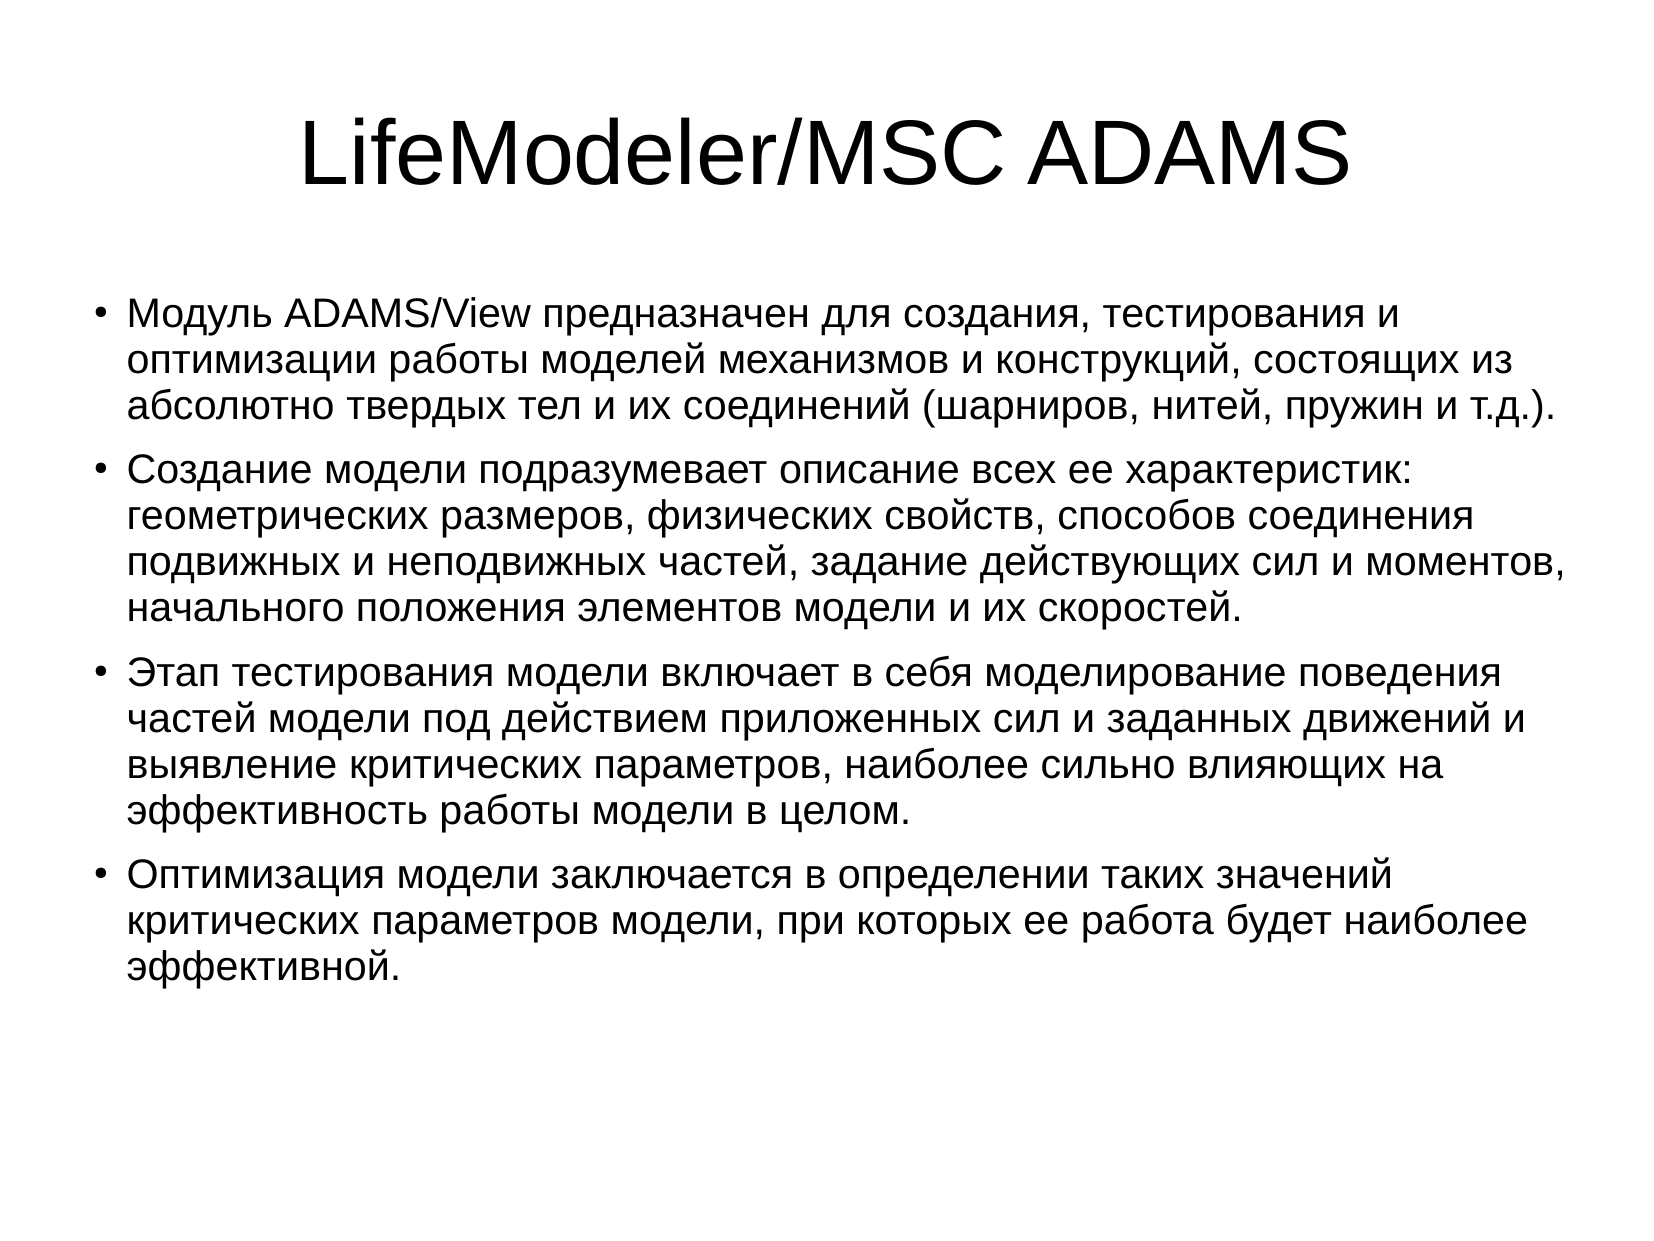

# LifeModeler/MSC ADAMS
Модуль ADAMS/View предназначен для создания, тестирования и оптимизации работы моделей механизмов и конструкций, состоящих из абсолютно твердых тел и их соединений (шарниров, нитей, пружин и т.д.).
Создание модели подразумевает описание всех ее характеристик: геометрических размеров, физических свойств, способов соединения подвижных и неподвижных частей, задание действующих сил и моментов, начального положения элементов модели и их скоростей.
Этап тестирования модели включает в себя моделирование поведения частей модели под действием приложенных сил и заданных движений и выявление критических параметров, наиболее сильно влияющих на эффективность работы модели в целом.
Оптимизация модели заключается в определении таких значений критических параметров модели, при которых ее работа будет наиболее эффективной.